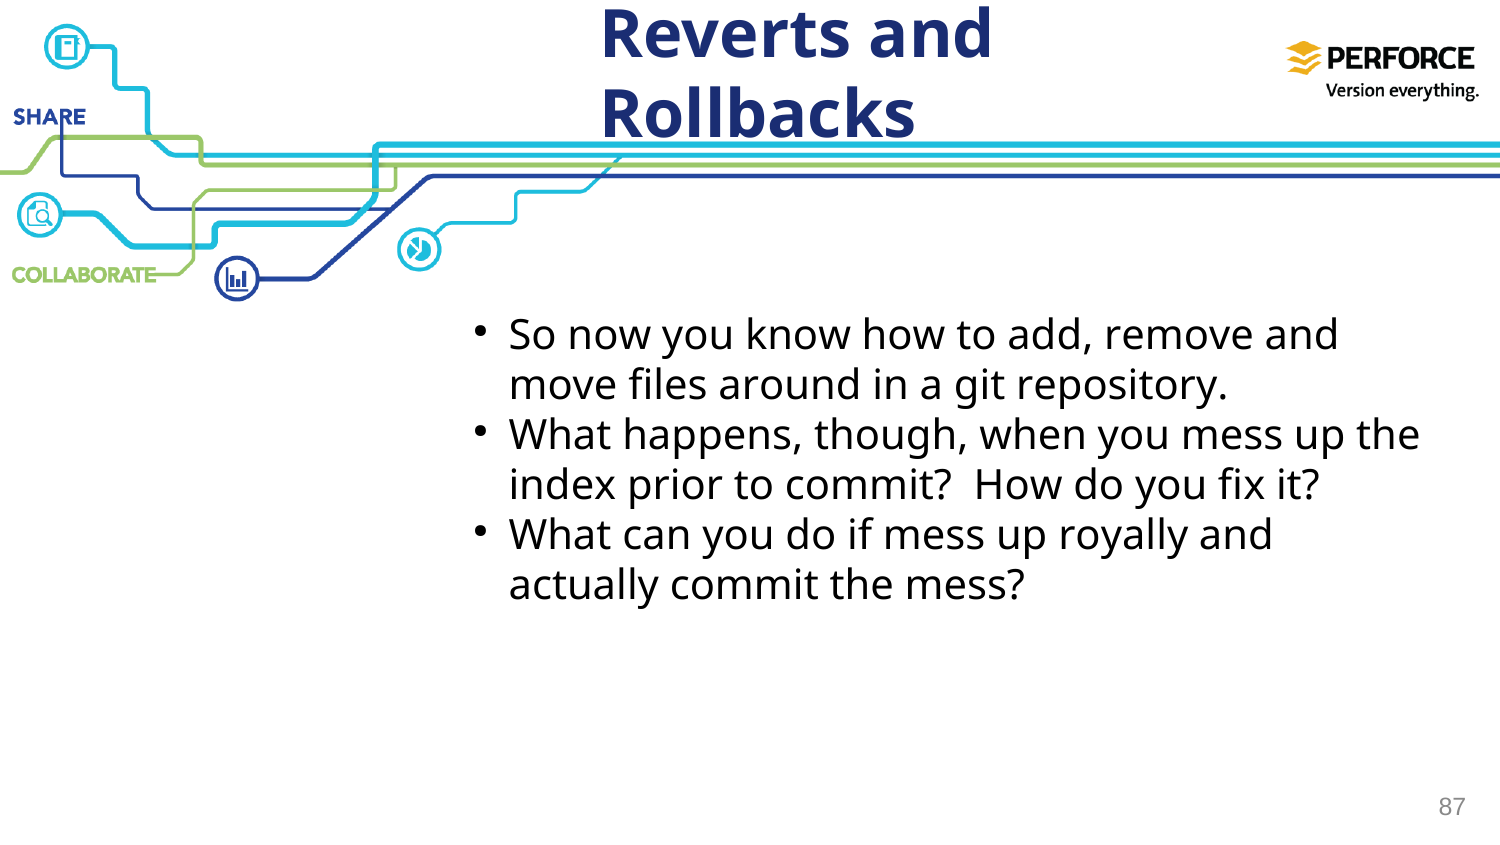

# Reverts and Rollbacks
So now you know how to add, remove and move files around in a git repository.
What happens, though, when you mess up the index prior to commit? How do you fix it?
What can you do if mess up royally and actually commit the mess?